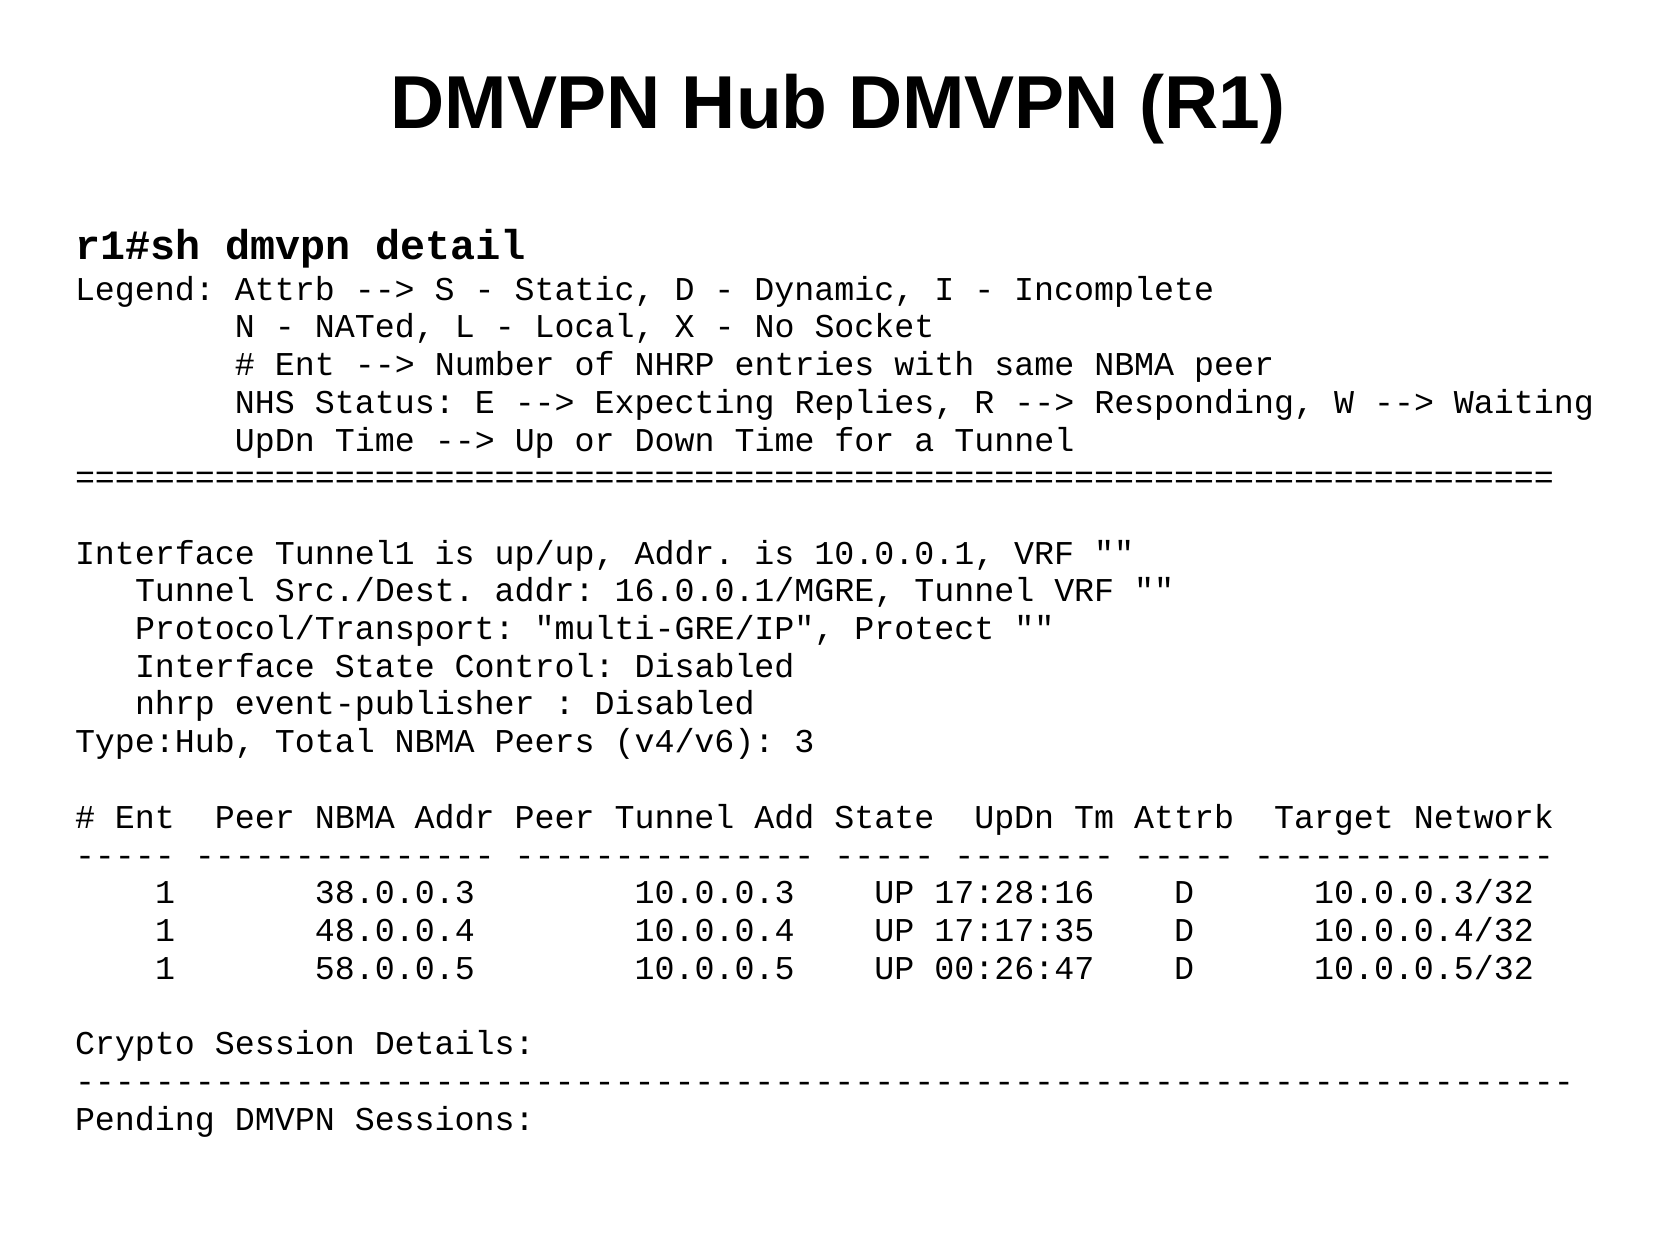

DMVPN Hub DMVPN (R1)
# r1#sh dmvpn detail
Legend: Attrb --> S - Static, D - Dynamic, I - Incomplete
 N - NATed, L - Local, X - No Socket
 # Ent --> Number of NHRP entries with same NBMA peer
 NHS Status: E --> Expecting Replies, R --> Responding, W --> Waiting
 UpDn Time --> Up or Down Time for a Tunnel
==========================================================================
Interface Tunnel1 is up/up, Addr. is 10.0.0.1, VRF ""
 Tunnel Src./Dest. addr: 16.0.0.1/MGRE, Tunnel VRF ""
 Protocol/Transport: "multi-GRE/IP", Protect ""
 Interface State Control: Disabled
 nhrp event-publisher : Disabled
Type:Hub, Total NBMA Peers (v4/v6): 3
# Ent Peer NBMA Addr Peer Tunnel Add State UpDn Tm Attrb Target Network
----- --------------- --------------- ----- -------- ----- ---------------
 1 38.0.0.3 10.0.0.3 UP 17:28:16 D 10.0.0.3/32
 1 48.0.0.4 10.0.0.4 UP 17:17:35 D 10.0.0.4/32
 1 58.0.0.5 10.0.0.5 UP 00:26:47 D 10.0.0.5/32
Crypto Session Details:
---------------------------------------------------------------------------
Pending DMVPN Sessions: